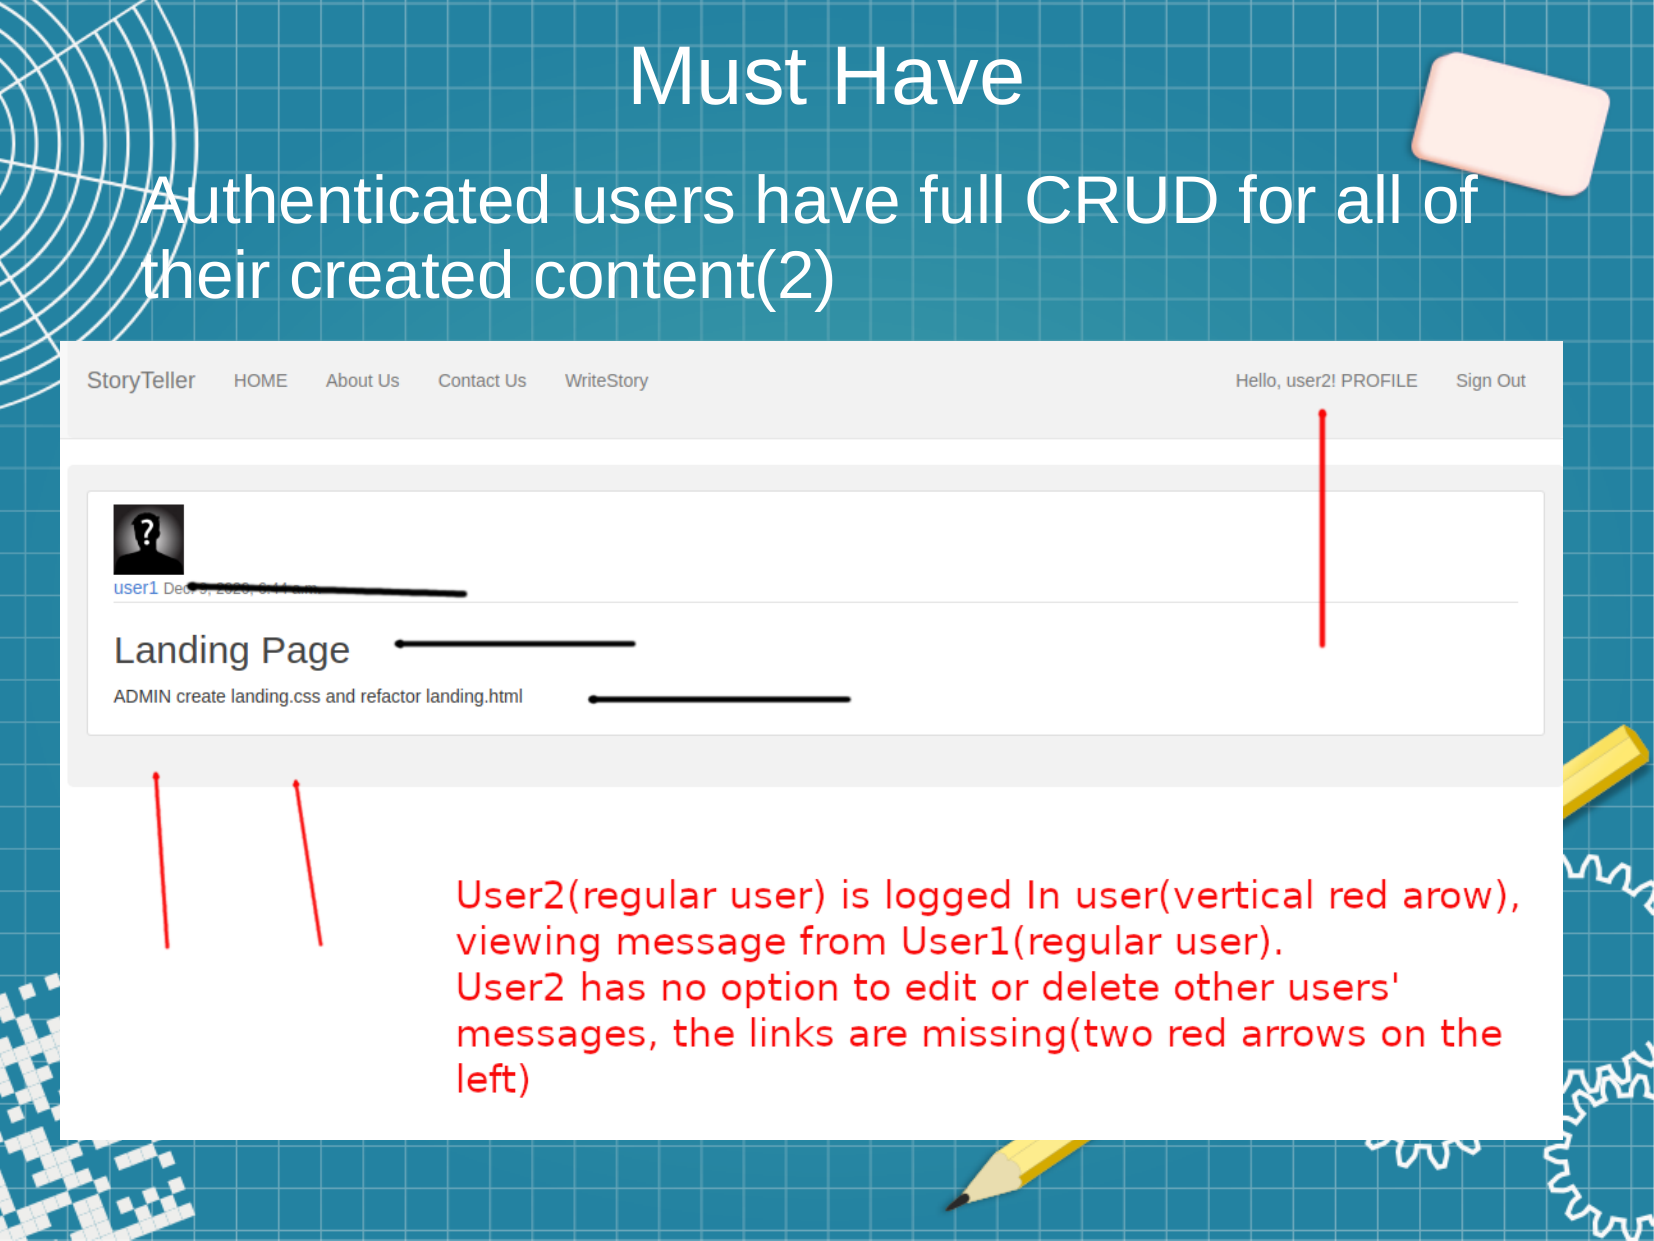

# Must Have
Authenticated users have full CRUD for all of their created content(2)